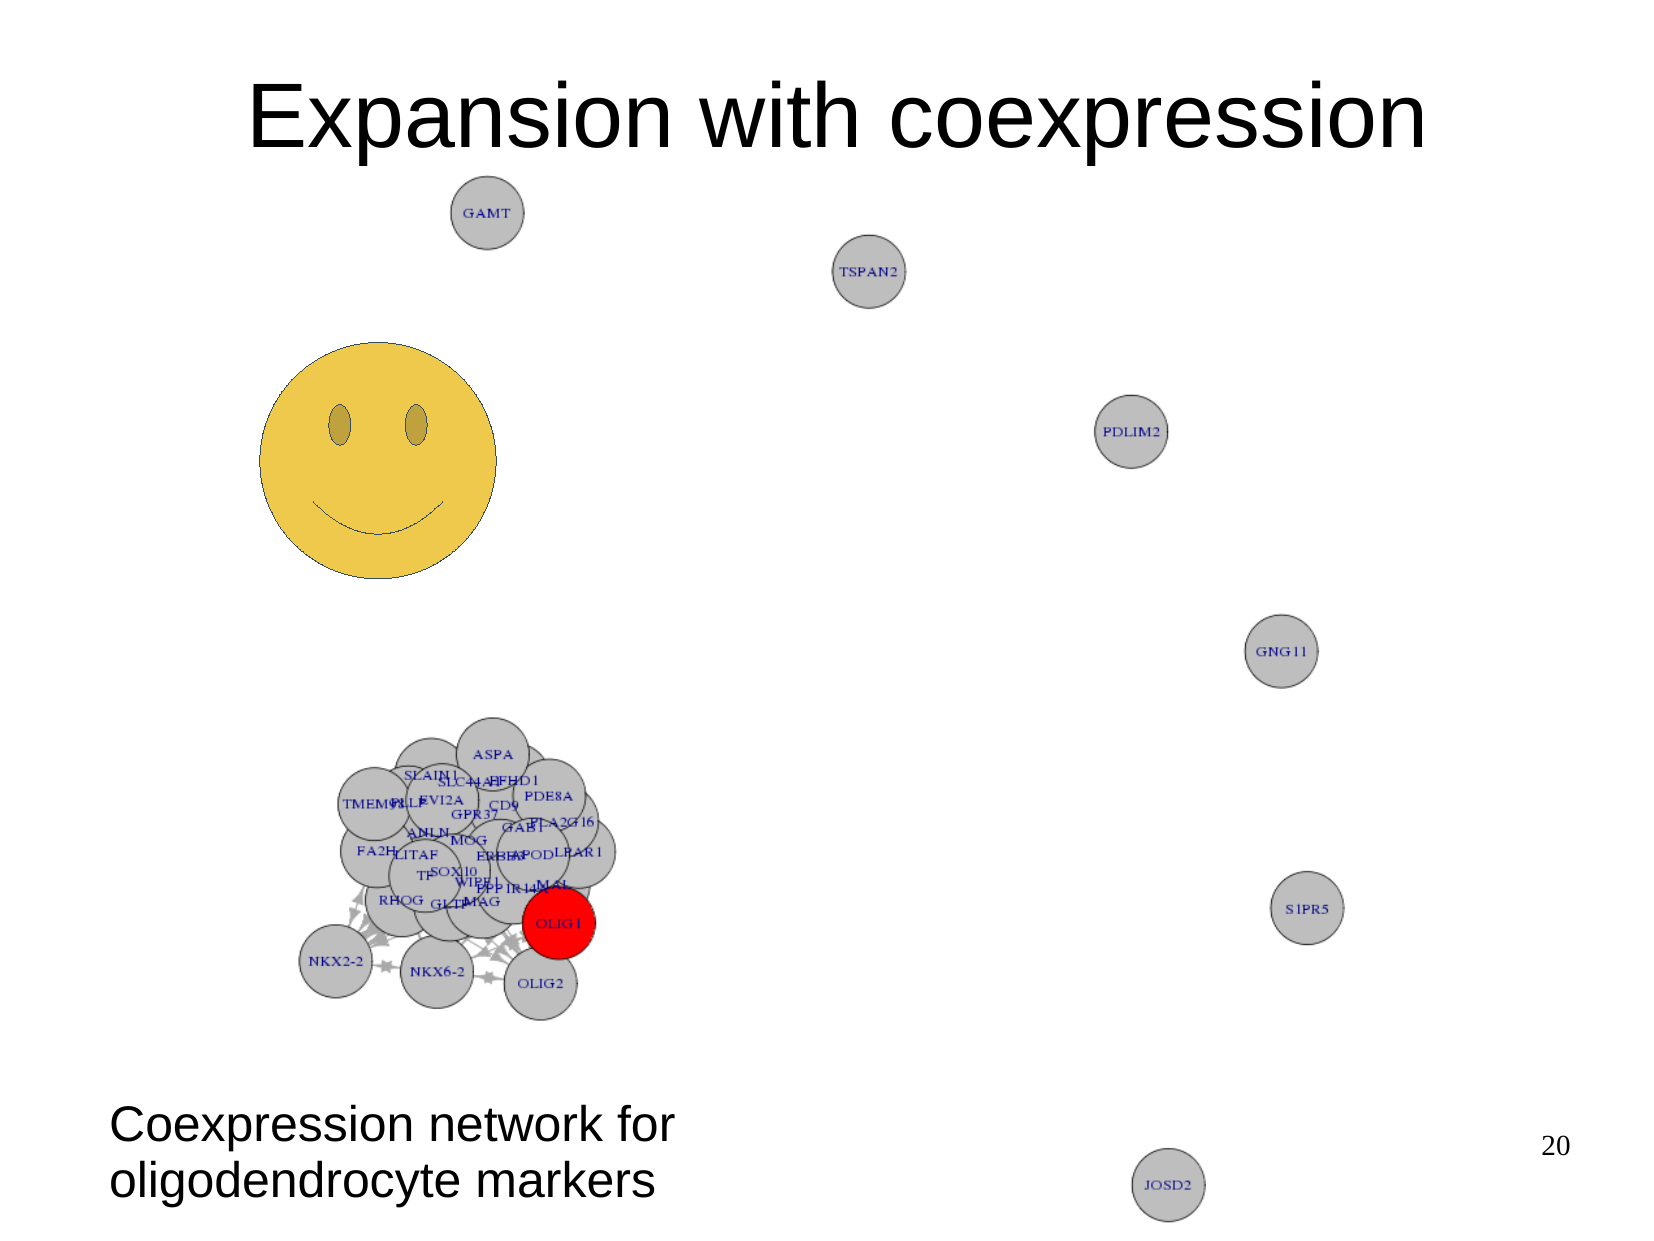

# Expansion with coexpression
Coexpression network for oligodendrocyte markers
20